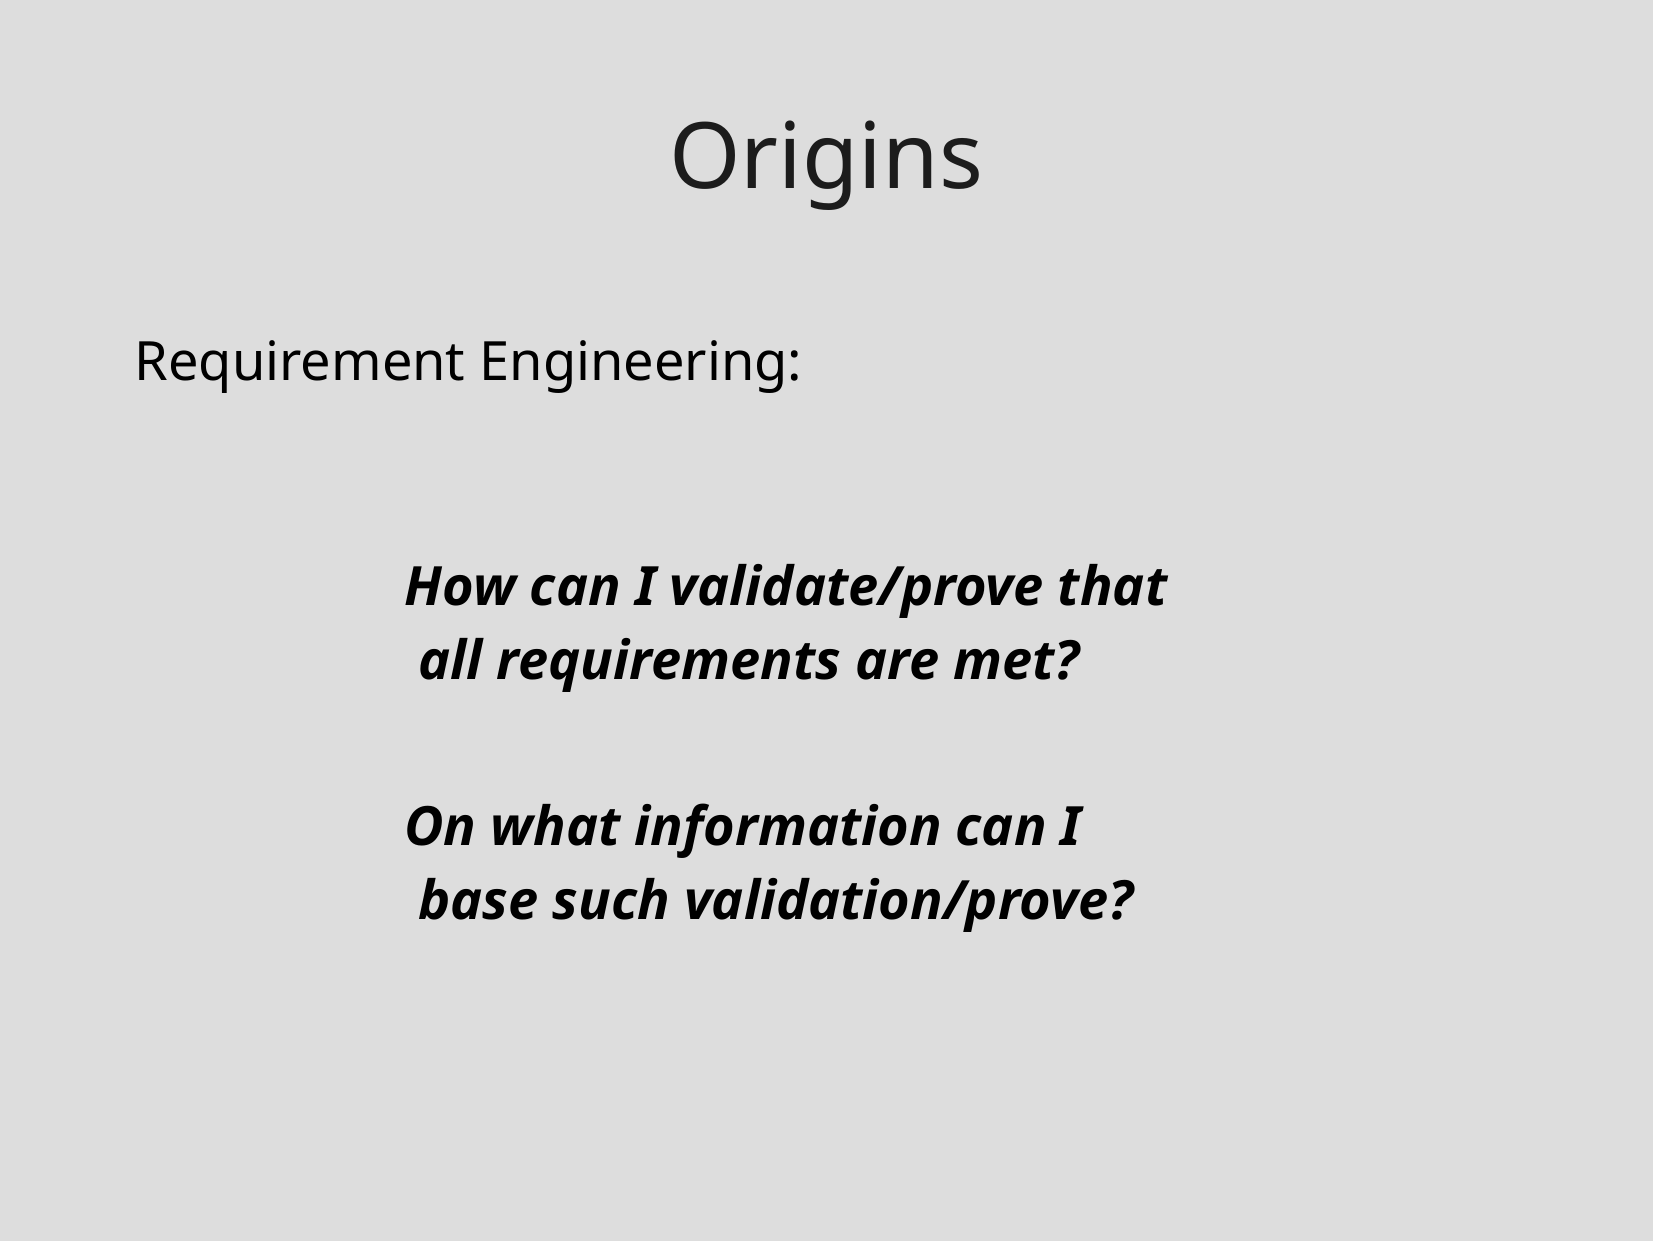

# Origins
Requirement Engineering:
How can I validate/prove that
 all requirements are met?
On what information can I
 base such validation/prove?